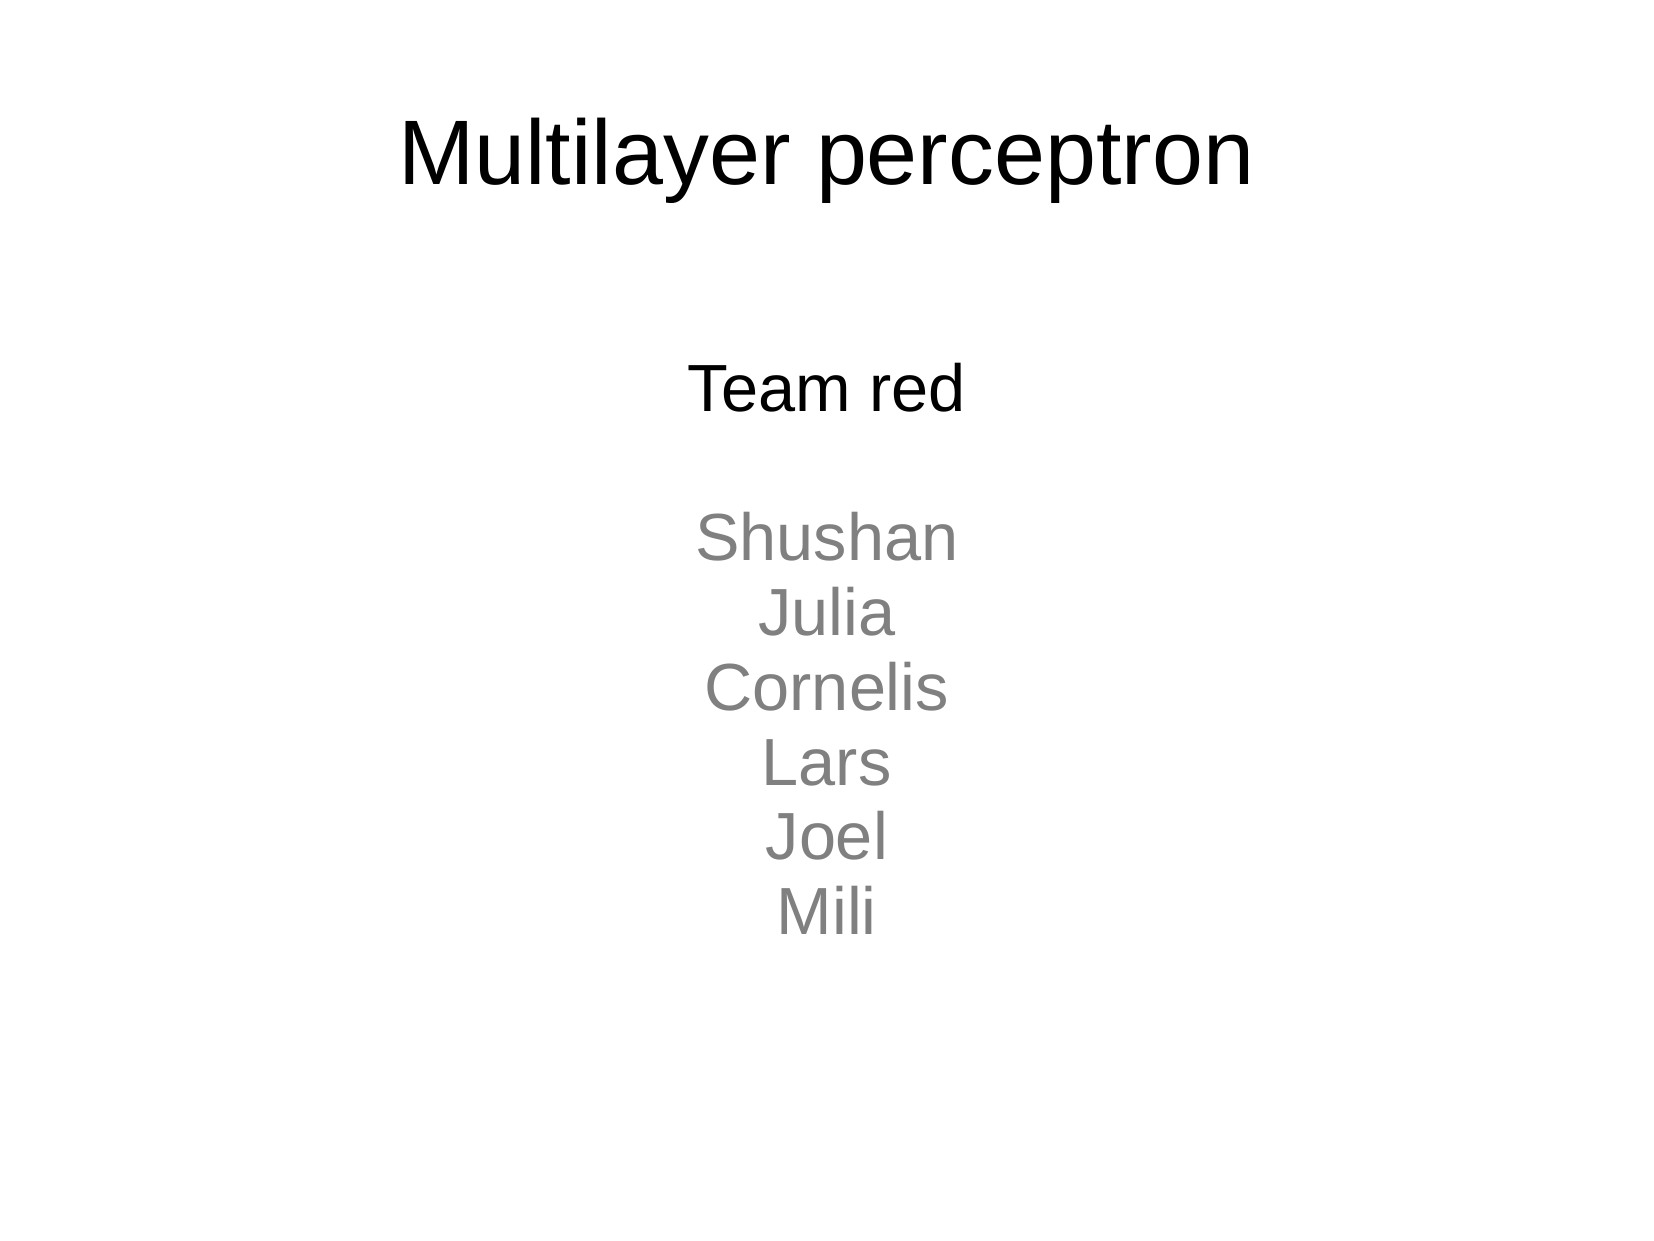

# Multilayer perceptron
Team red
Shushan
Julia
Cornelis
Lars
Joel
Mili